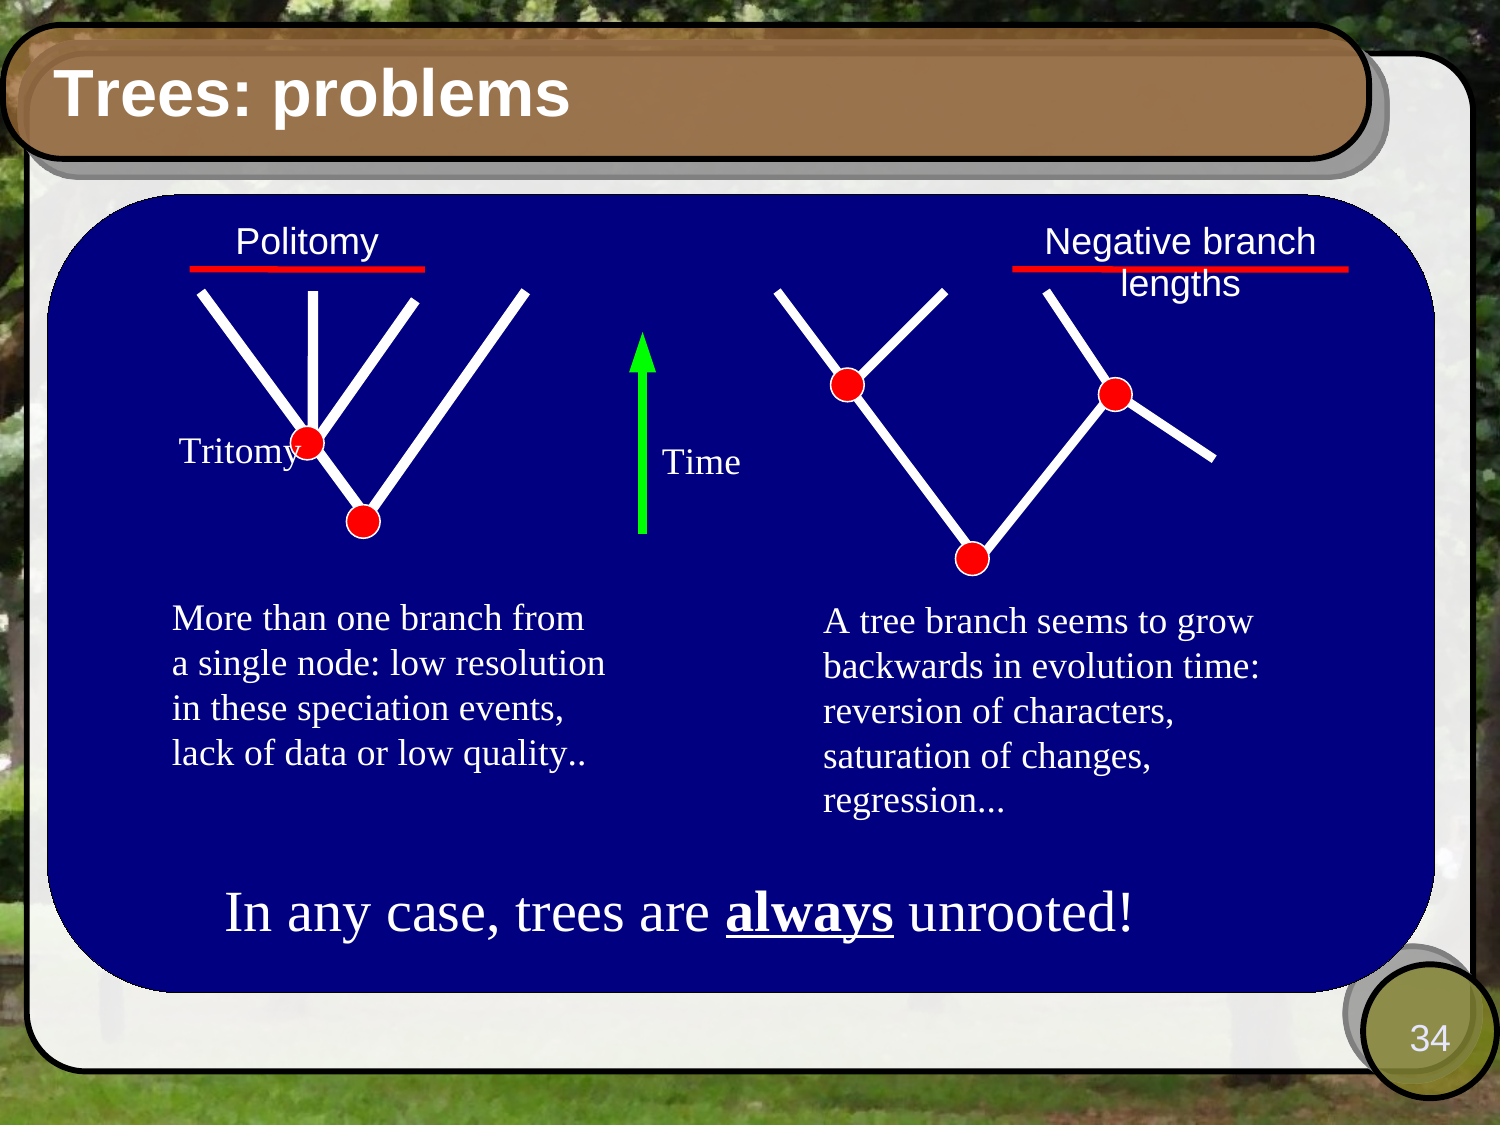

# Trees: problems
Politomy
Negative branch lengths
Tritomy
Time
A tree branch seems to grow backwards in evolution time: reversion of characters, saturation of changes, regression...
More than one branch from a single node: low resolution in these speciation events, lack of data or low quality..
In any case, trees are always unrooted!
34